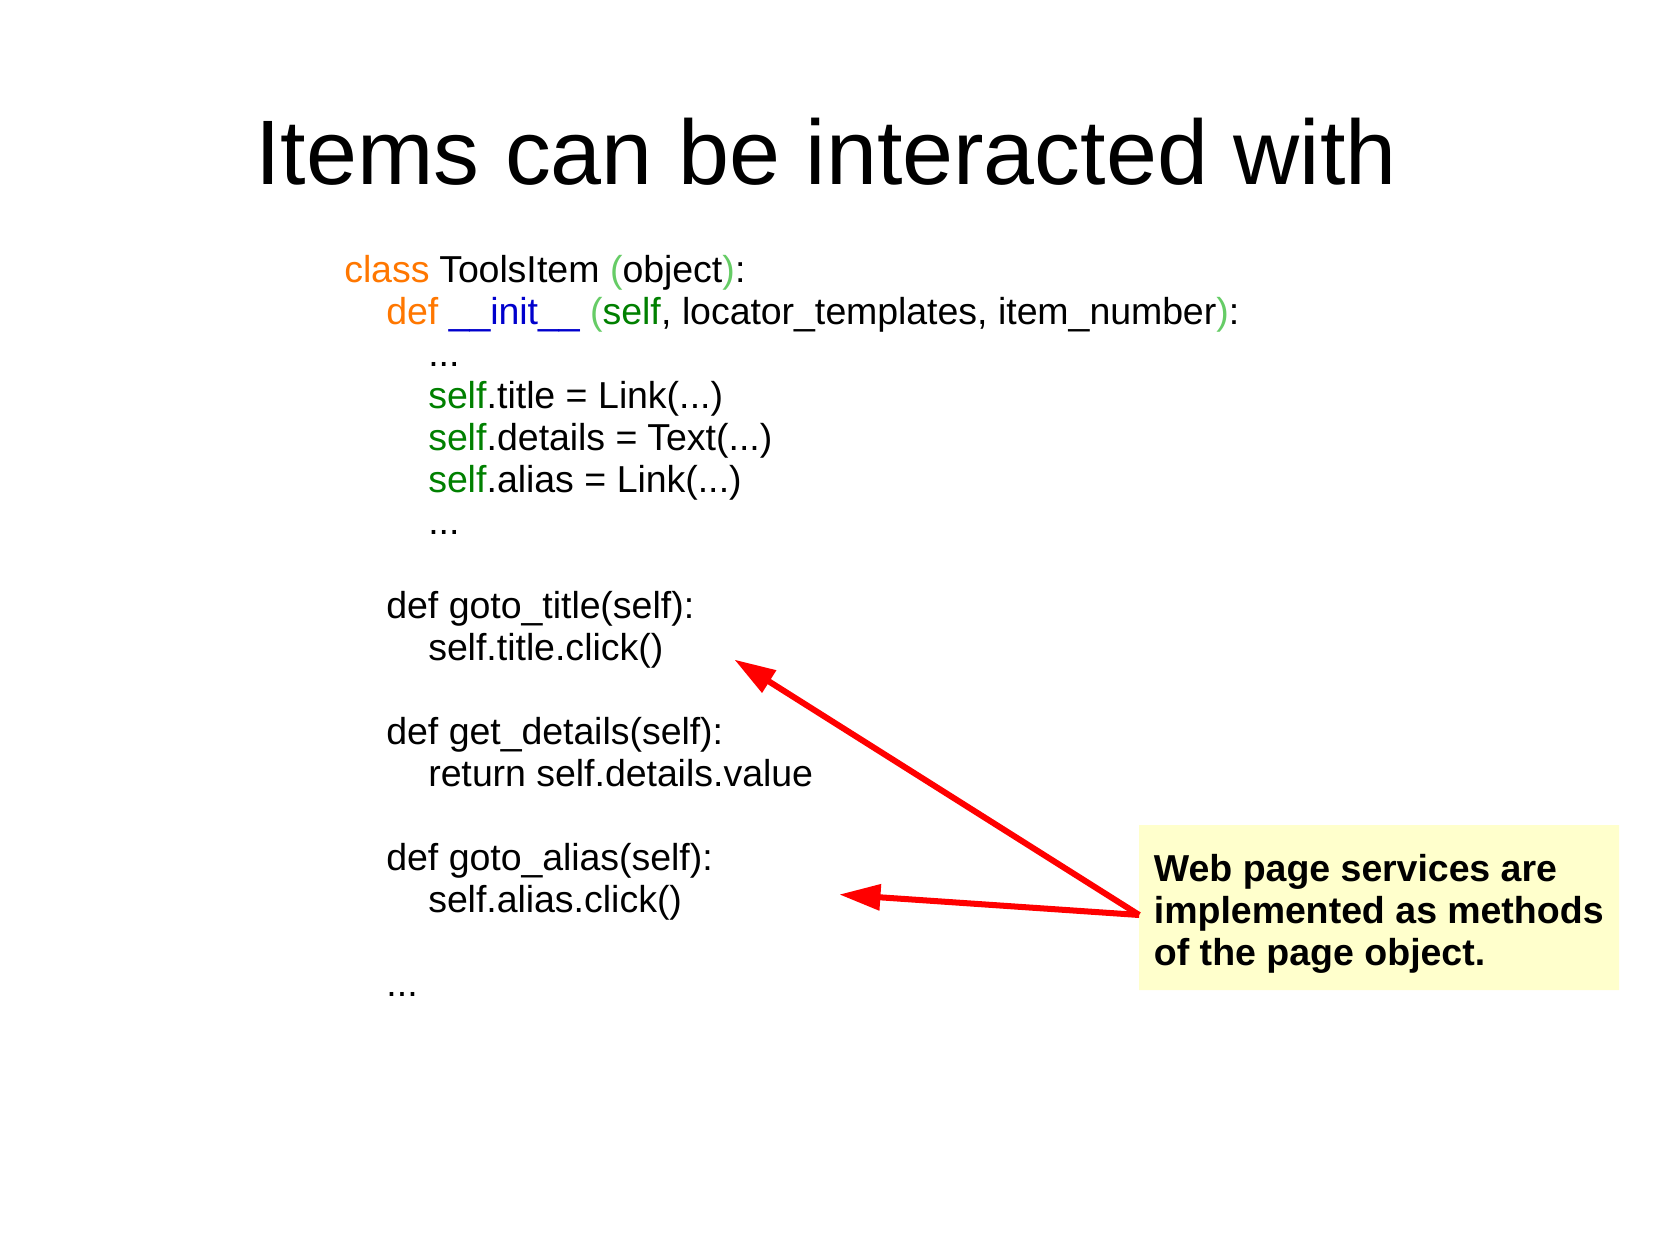

# Items can be interacted with
class ToolsItem (object):
 def __init__ (self, locator_templates, item_number):
 ...
 self.title = Link(...)
 self.details = Text(...)
 self.alias = Link(...)
 ...
 def goto_title(self):
 self.title.click()
 def get_details(self):
 return self.details.value
 def goto_alias(self):
 self.alias.click()
 ...
Web page services are
implemented as methods
of the page object.